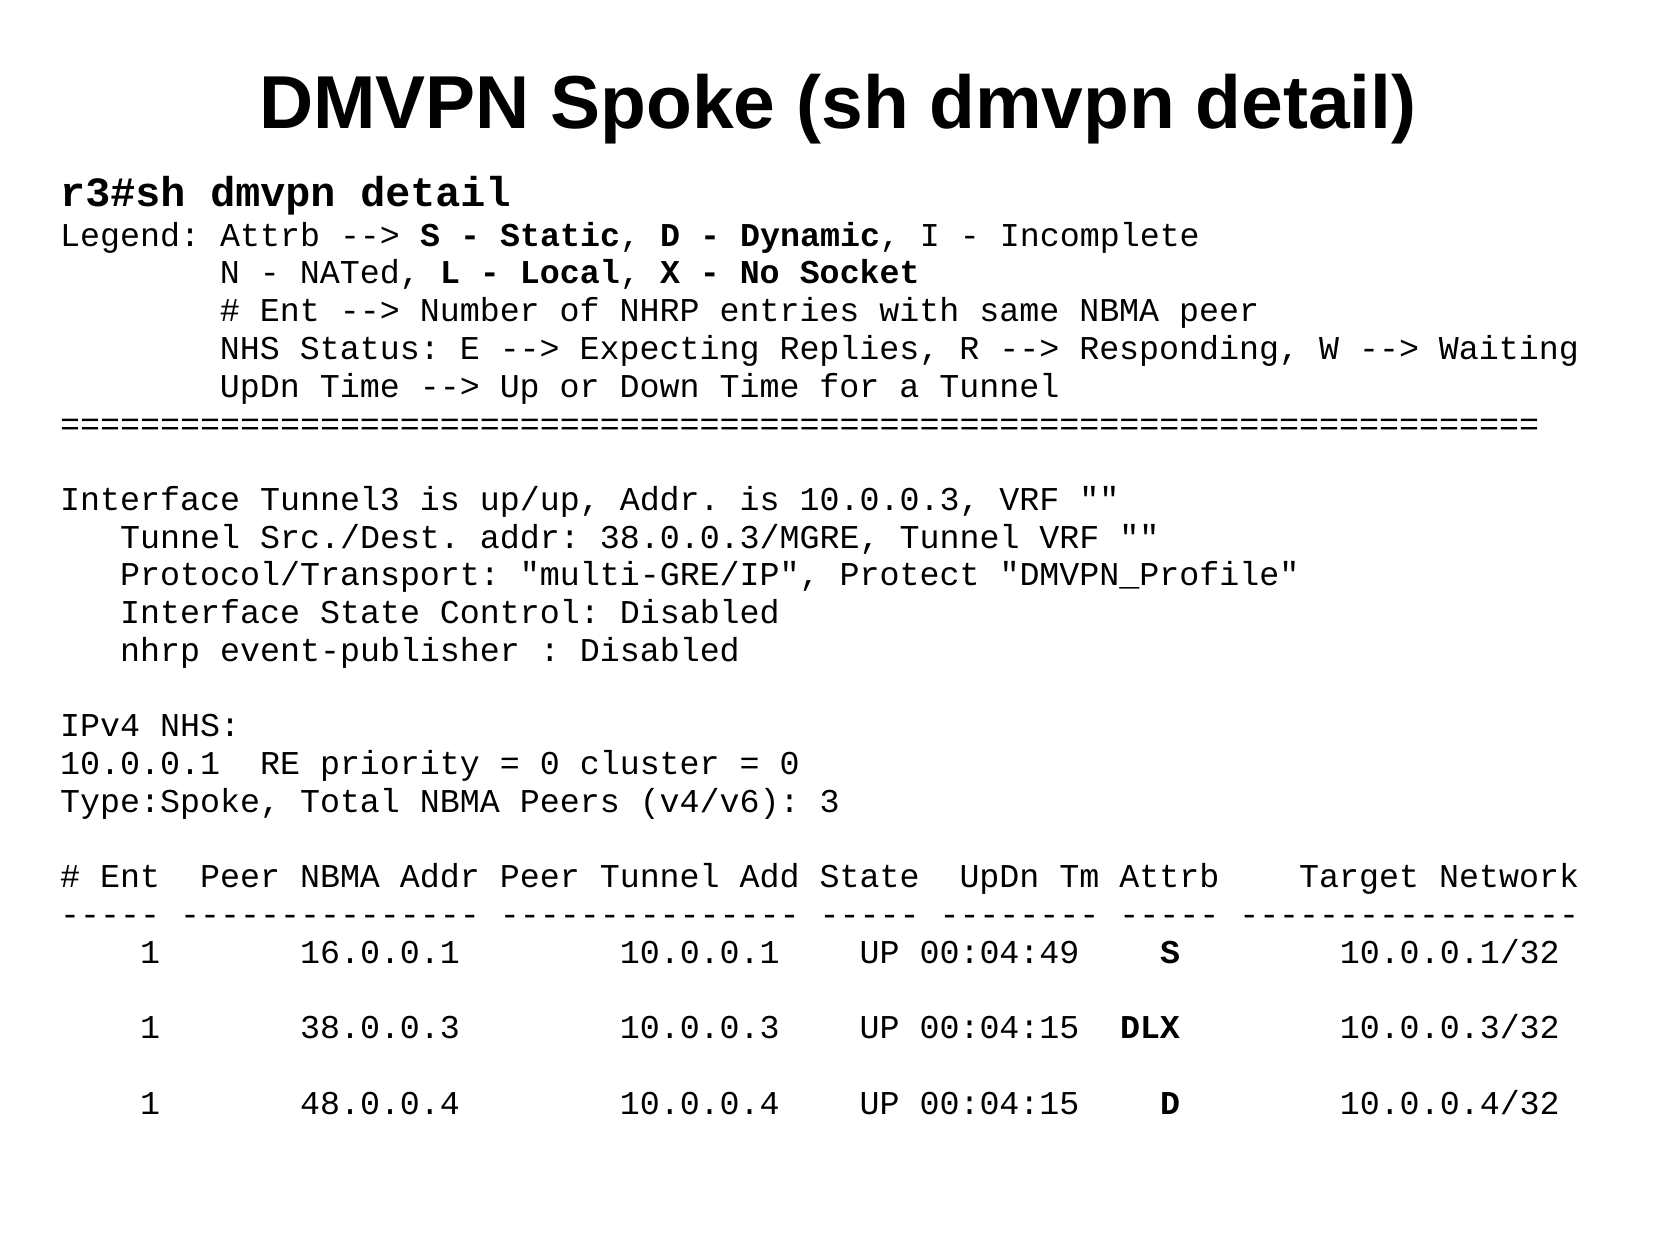

DMVPN Spoke (sh dmvpn detail)
# r3#sh dmvpn detail
Legend: Attrb --> S - Static, D - Dynamic, I - Incomplete
 N - NATed, L - Local, X - No Socket
 # Ent --> Number of NHRP entries with same NBMA peer
 NHS Status: E --> Expecting Replies, R --> Responding, W --> Waiting
 UpDn Time --> Up or Down Time for a Tunnel
==========================================================================
Interface Tunnel3 is up/up, Addr. is 10.0.0.3, VRF ""
 Tunnel Src./Dest. addr: 38.0.0.3/MGRE, Tunnel VRF ""
 Protocol/Transport: "multi-GRE/IP", Protect "DMVPN_Profile"
 Interface State Control: Disabled
 nhrp event-publisher : Disabled
IPv4 NHS:
10.0.0.1 RE priority = 0 cluster = 0
Type:Spoke, Total NBMA Peers (v4/v6): 3
# Ent Peer NBMA Addr Peer Tunnel Add State UpDn Tm Attrb Target Network
----- --------------- --------------- ----- -------- ----- -----------------
 1 16.0.0.1 10.0.0.1 UP 00:04:49 S 10.0.0.1/32
 1 38.0.0.3 10.0.0.3 UP 00:04:15 DLX 10.0.0.3/32
 1 48.0.0.4 10.0.0.4 UP 00:04:15 D 10.0.0.4/32